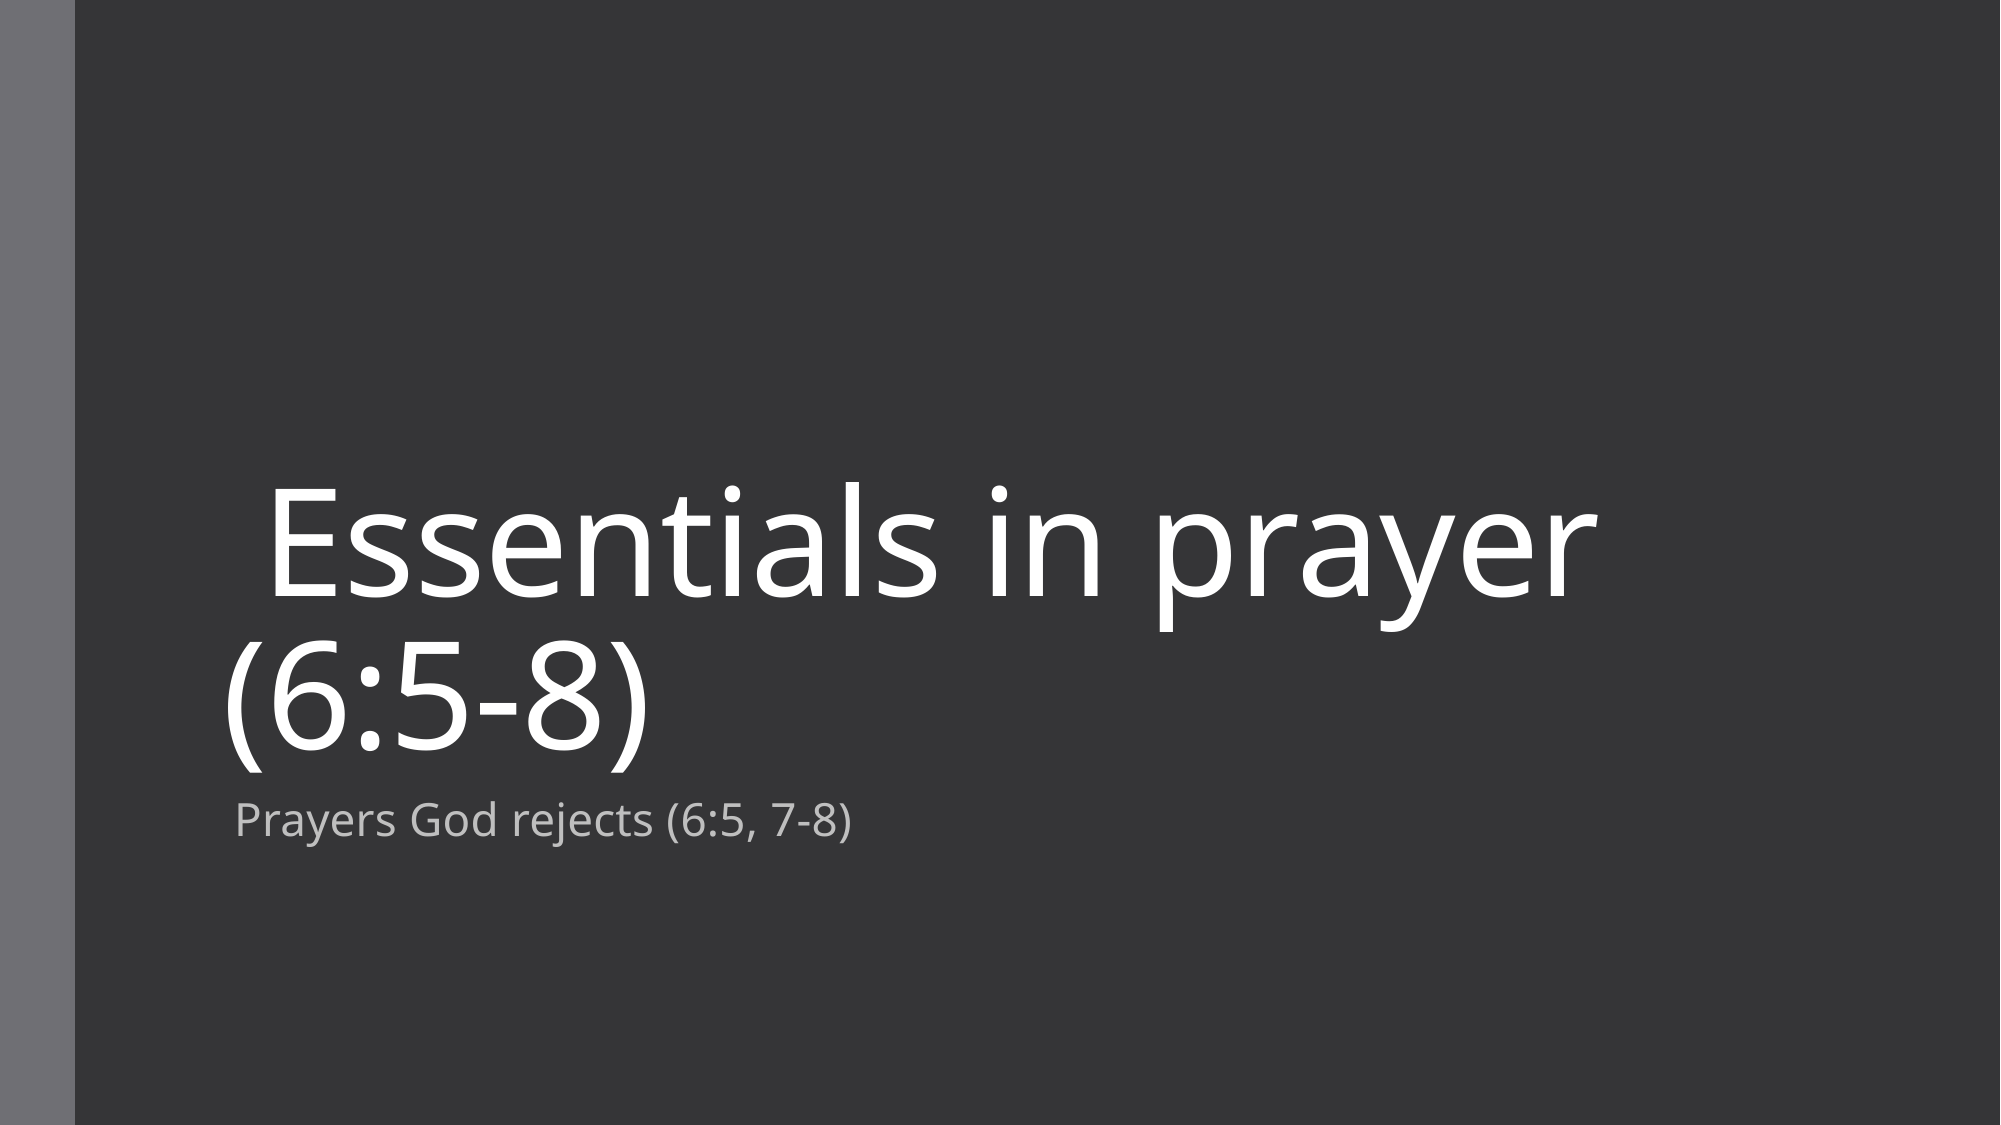

# Essentials in prayer (6:5-8)
 Prayers God rejects (6:5, 7-8)